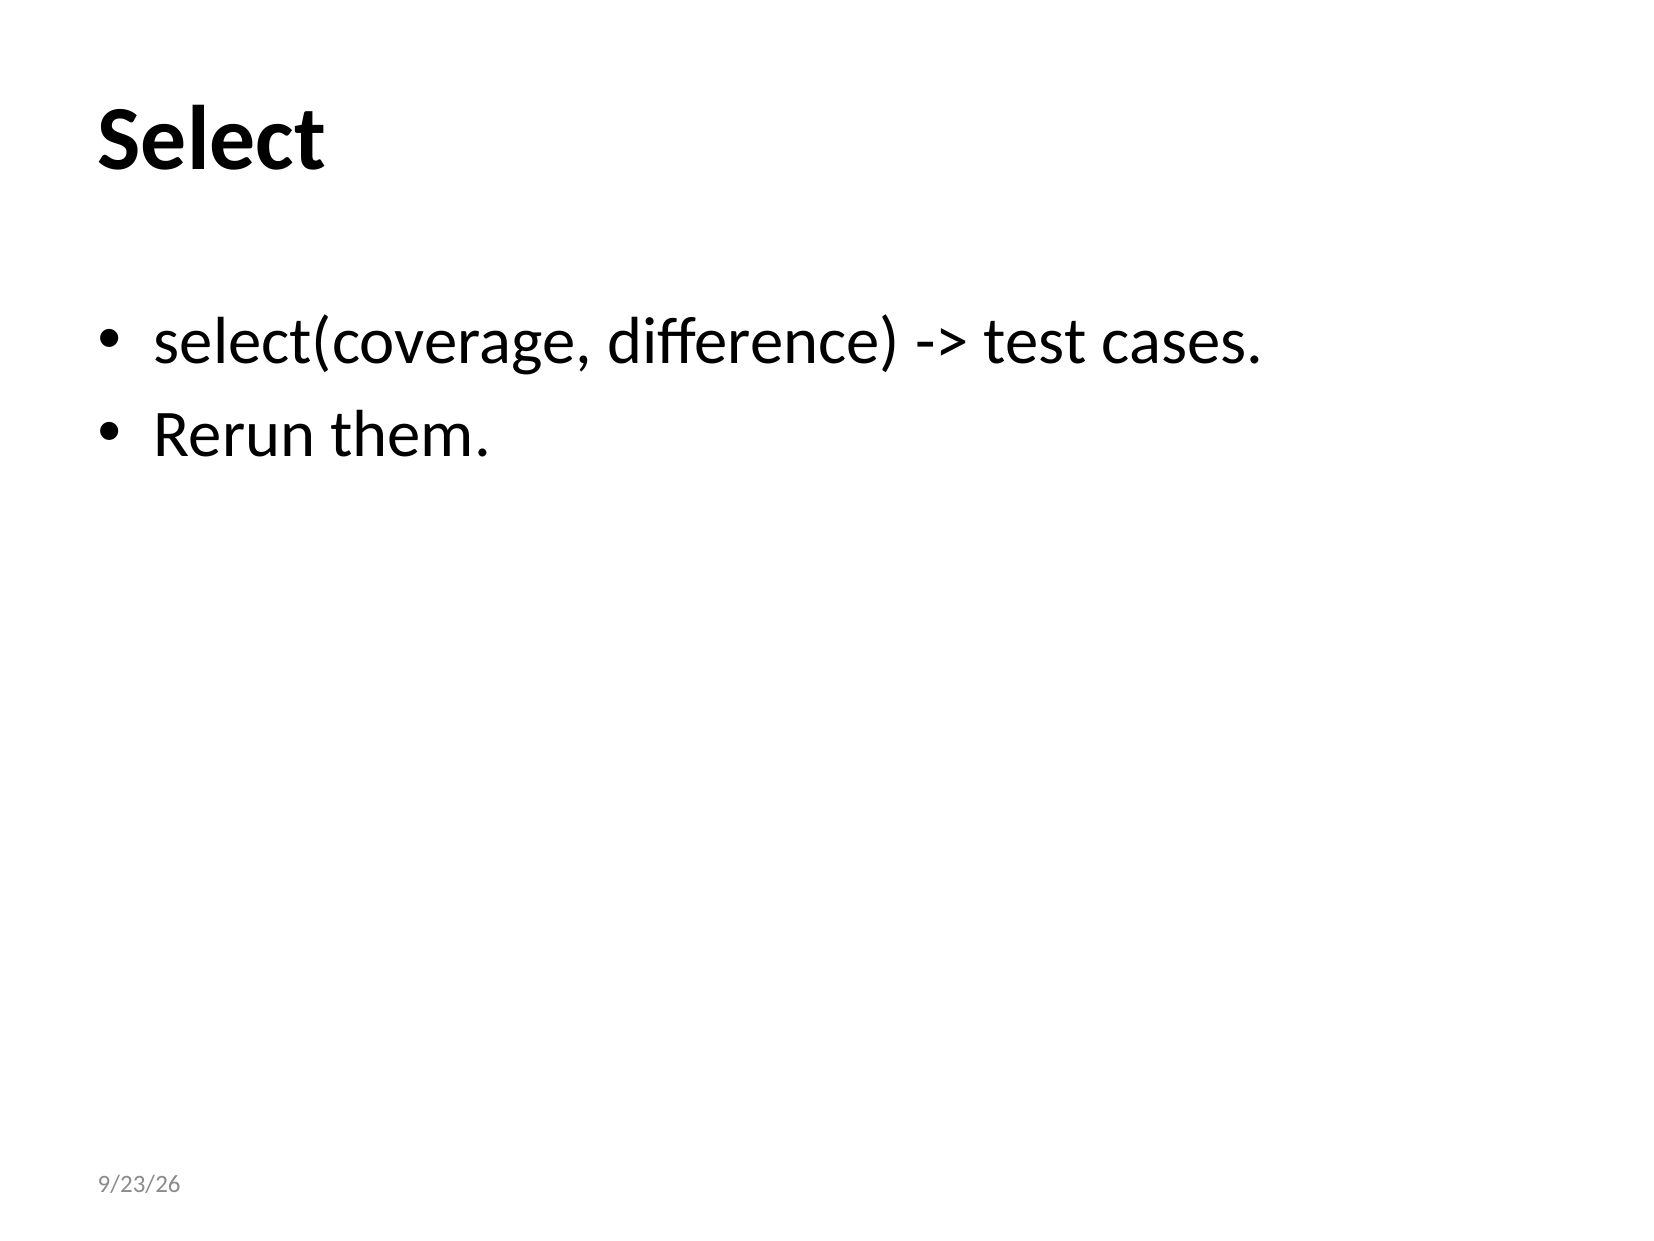

# Select
select(coverage, difference) -> test cases.
Rerun them.